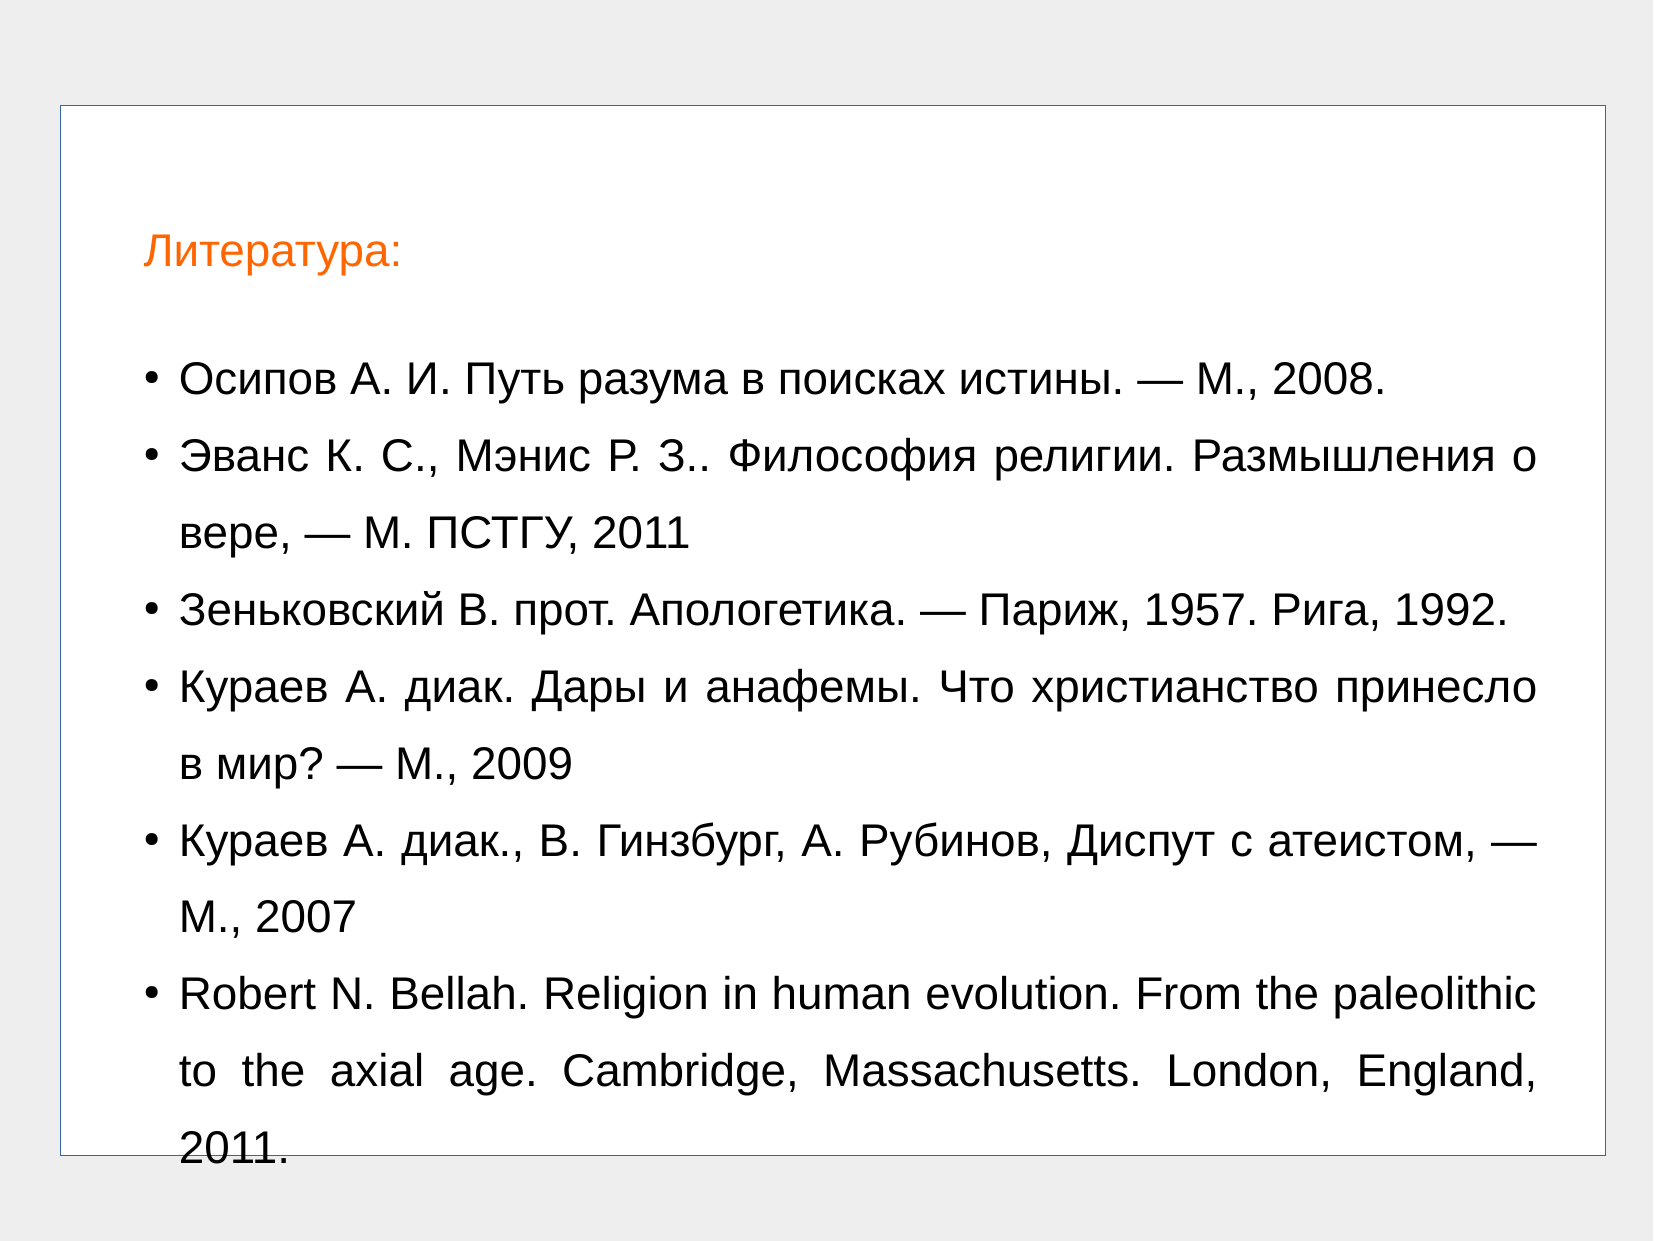

# Литература:
Осипов А. И. Путь разума в поисках истины. — М., 2008.
Эванс К. С., Мэнис Р. З.. Философия религии. Размышления о вере, — М. ПСТГУ, 2011
Зеньковский В. прот. Апологетика. — Париж, 1957. Рига, 1992.
Кураев А. диак. Дары и анафемы. Что христианство принесло в мир? — М., 2009
Кураев А. диак., В. Гинзбург, А. Рубинов, Диспут с атеистом, — М., 2007
Robert N. Bellah. Religion in human evolution. From the paleolithic to the axial age. Cambridge, Massachusetts. London, England, 2011.